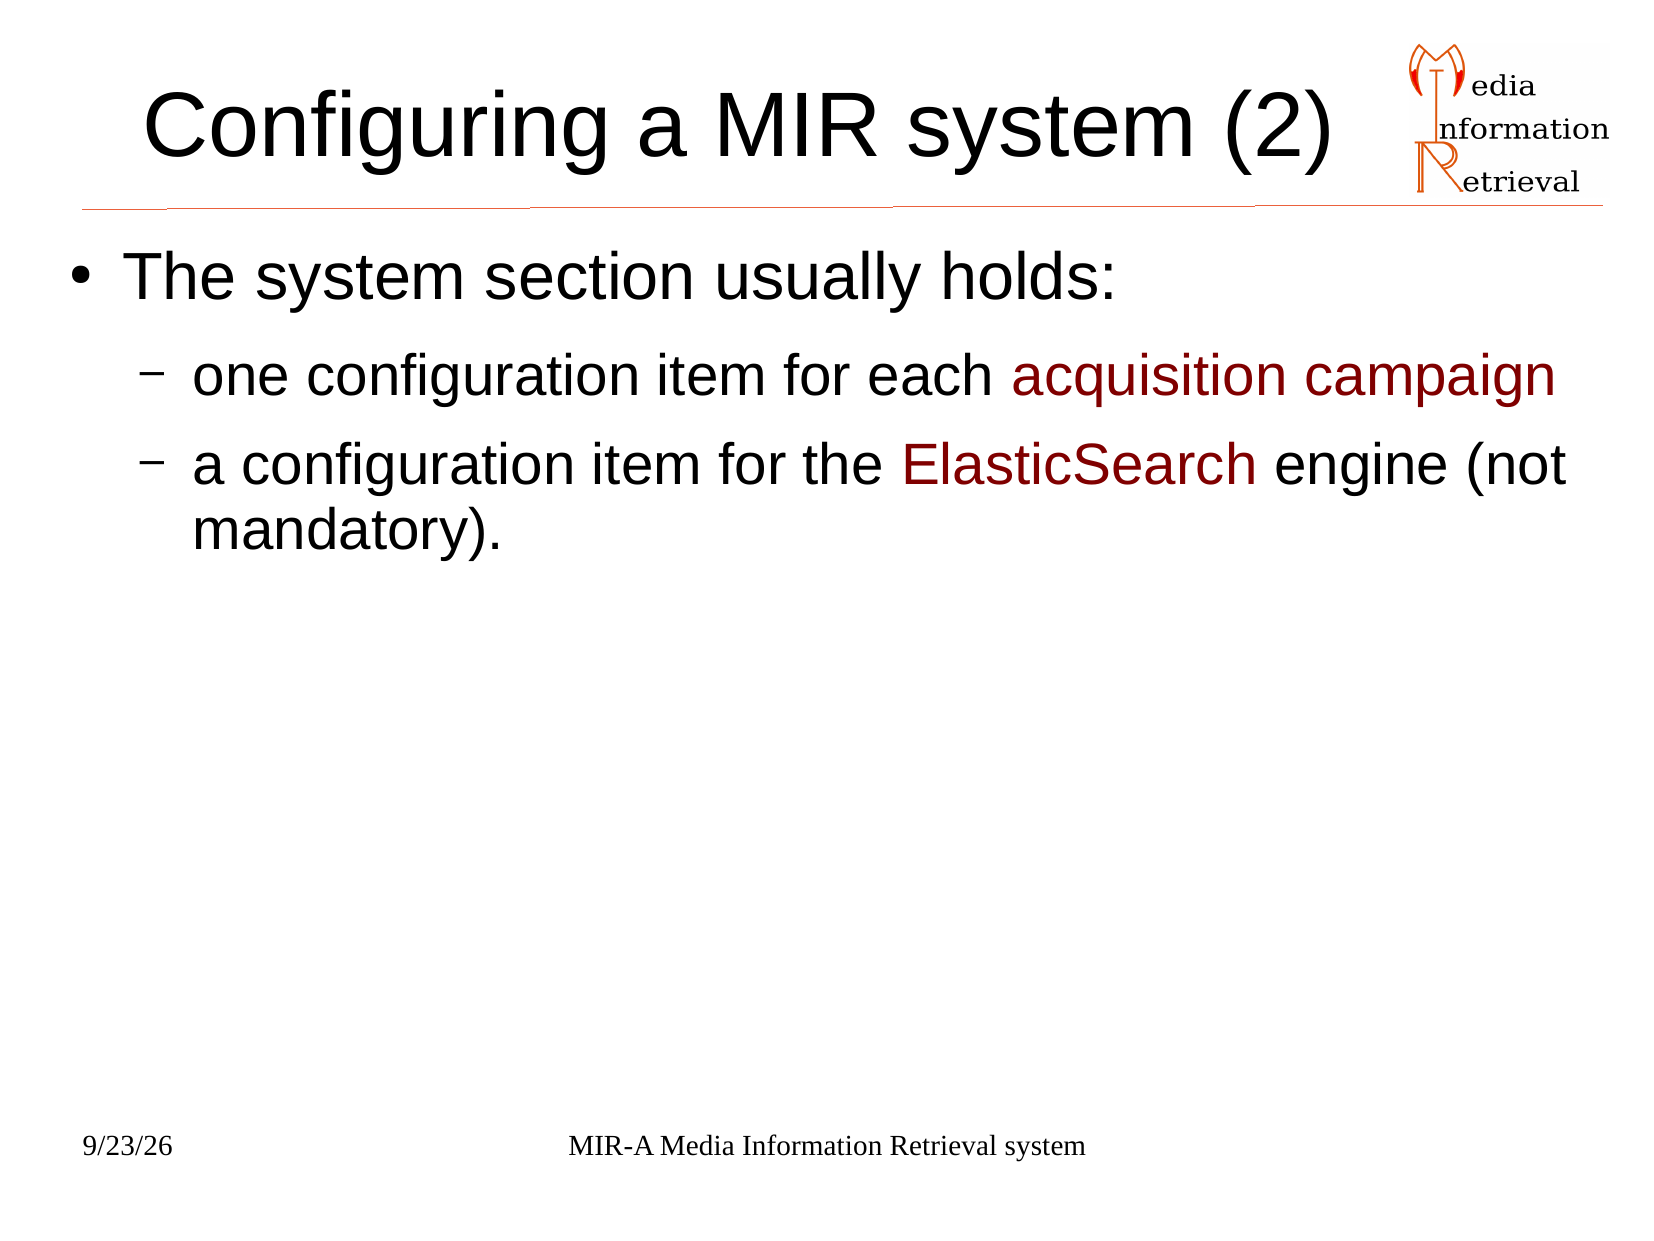

# Configuring a MIR system (2)
The system section usually holds:
one configuration item for each acquisition campaign
a configuration item for the ElasticSearch engine (not mandatory).